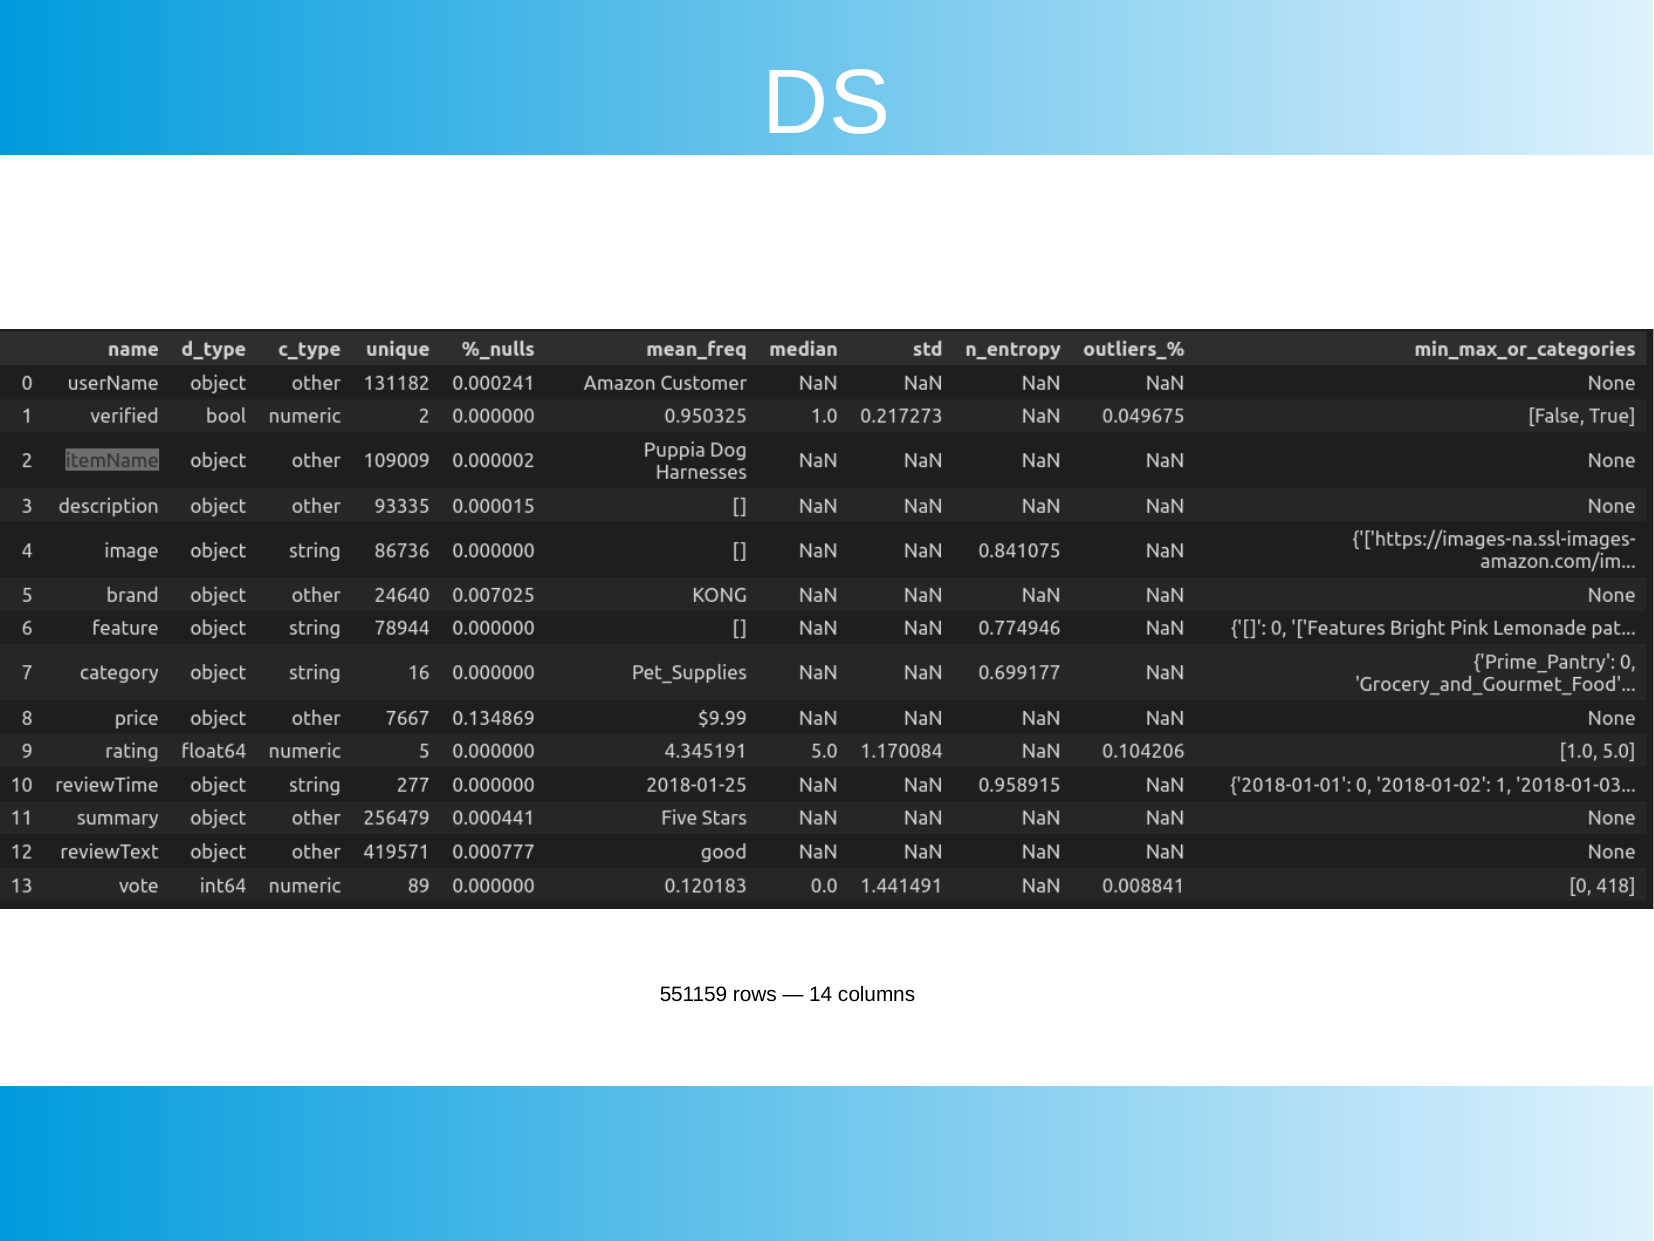

# DS
551159 rows — 14 columns